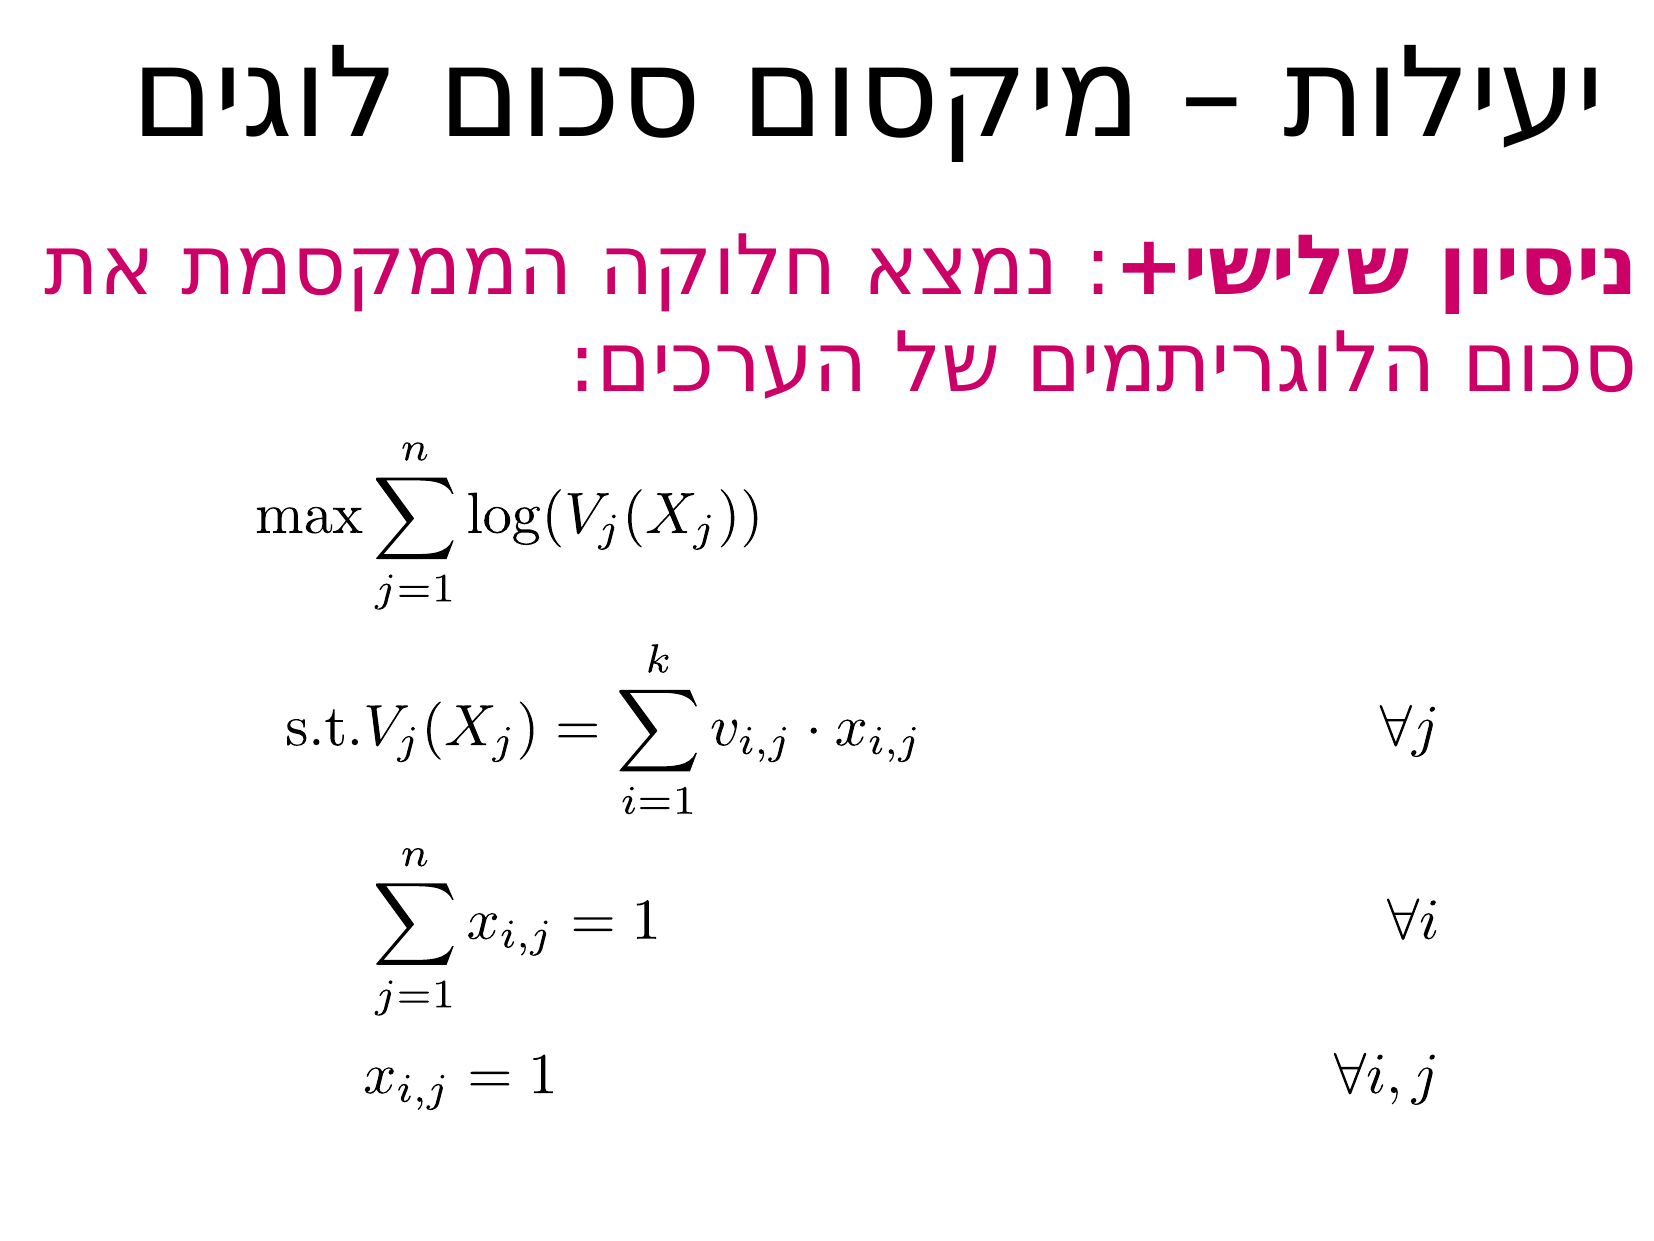

# יעילות – מיקסום סכום לוגים
ניסיון שלישי+: נמצא חלוקה הממקסמת את סכום הלוגריתמים של הערכים: